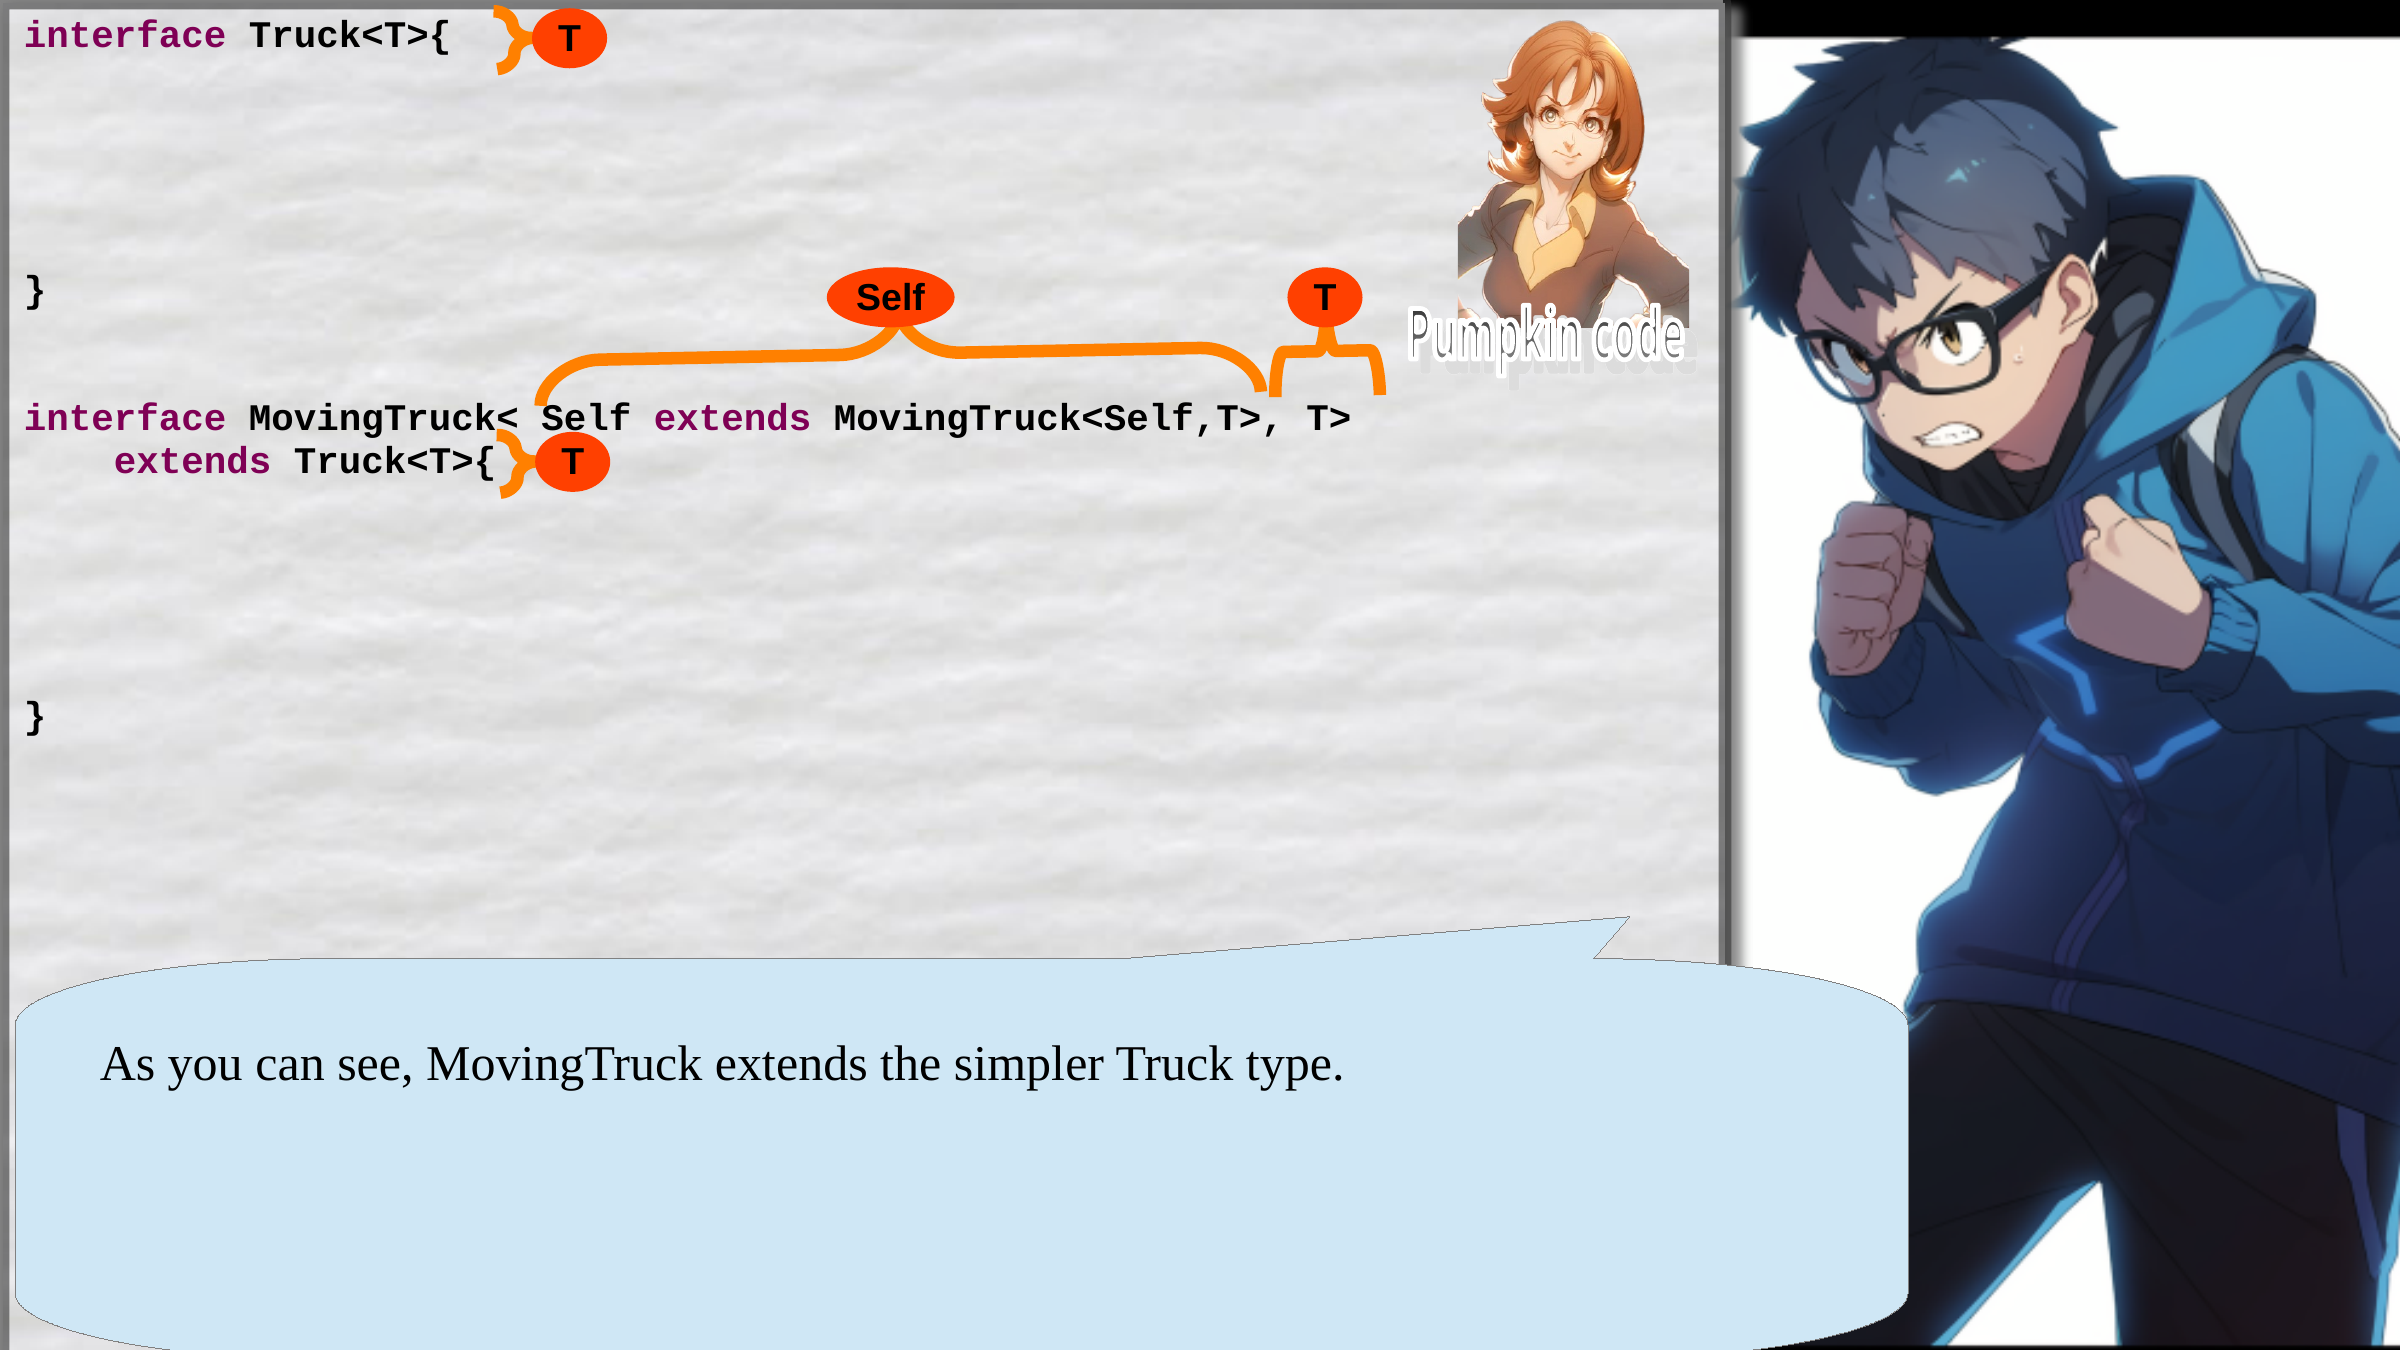

interface Truck<T>{
}
interface MovingTruck< Self extends MovingTruck<Self,T>, T>
 extends Truck<T>{
}
T
Self
T
Pumpkin code
T
As you can see, MovingTruck extends the simpler Truck type.